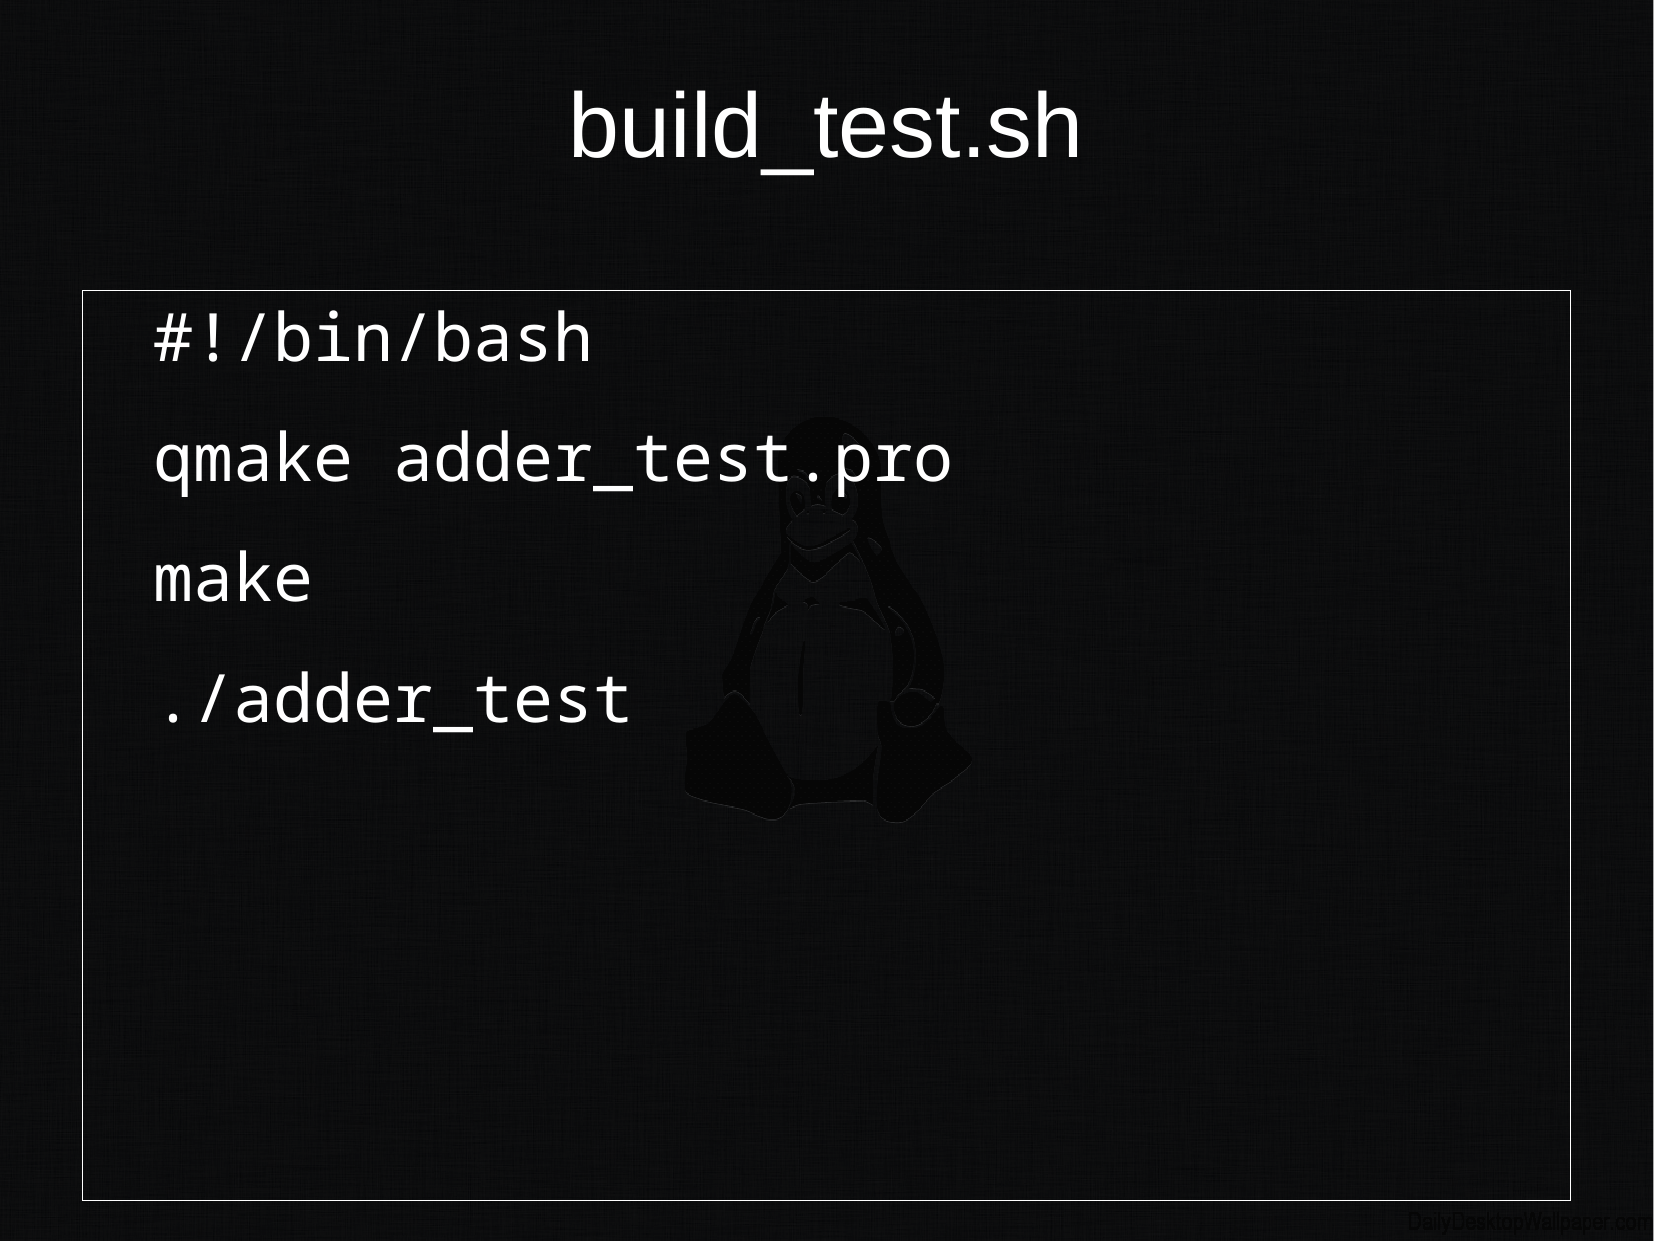

# build_test.sh
#!/bin/bash
qmake adder_test.pro
make
./adder_test